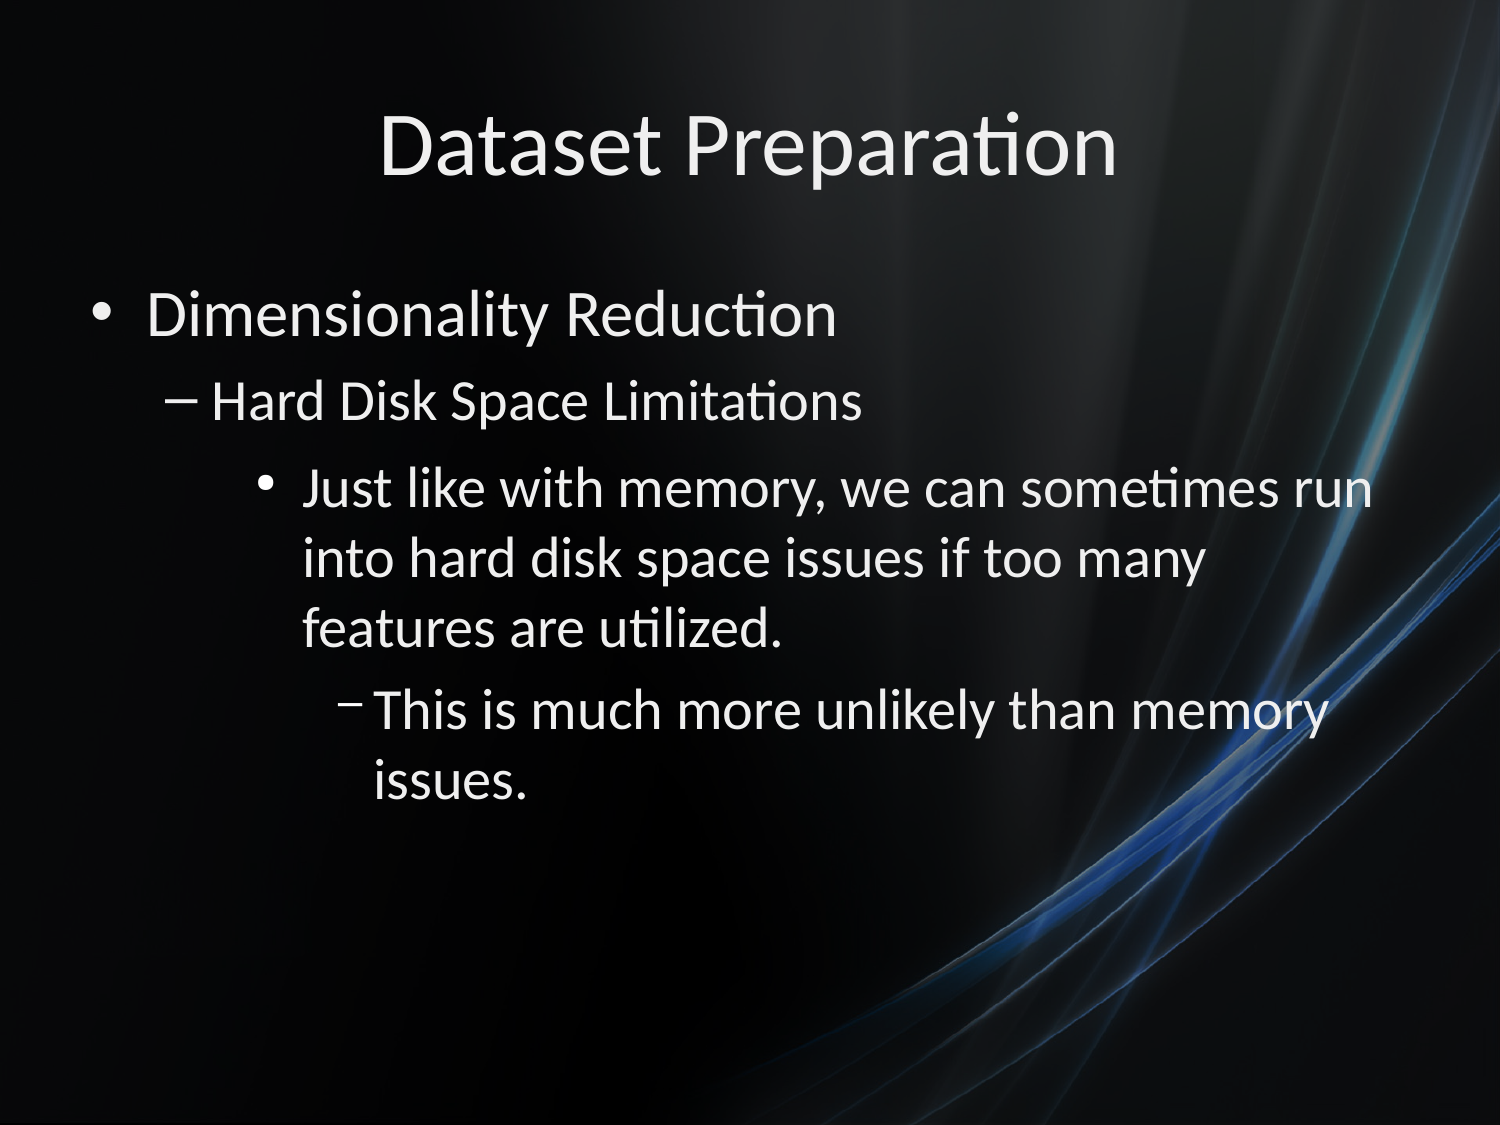

# Dataset Preparation
Dimensionality Reduction
Hard Disk Space Limitations
Just like with memory, we can sometimes run into hard disk space issues if too many features are utilized.
This is much more unlikely than memory issues.